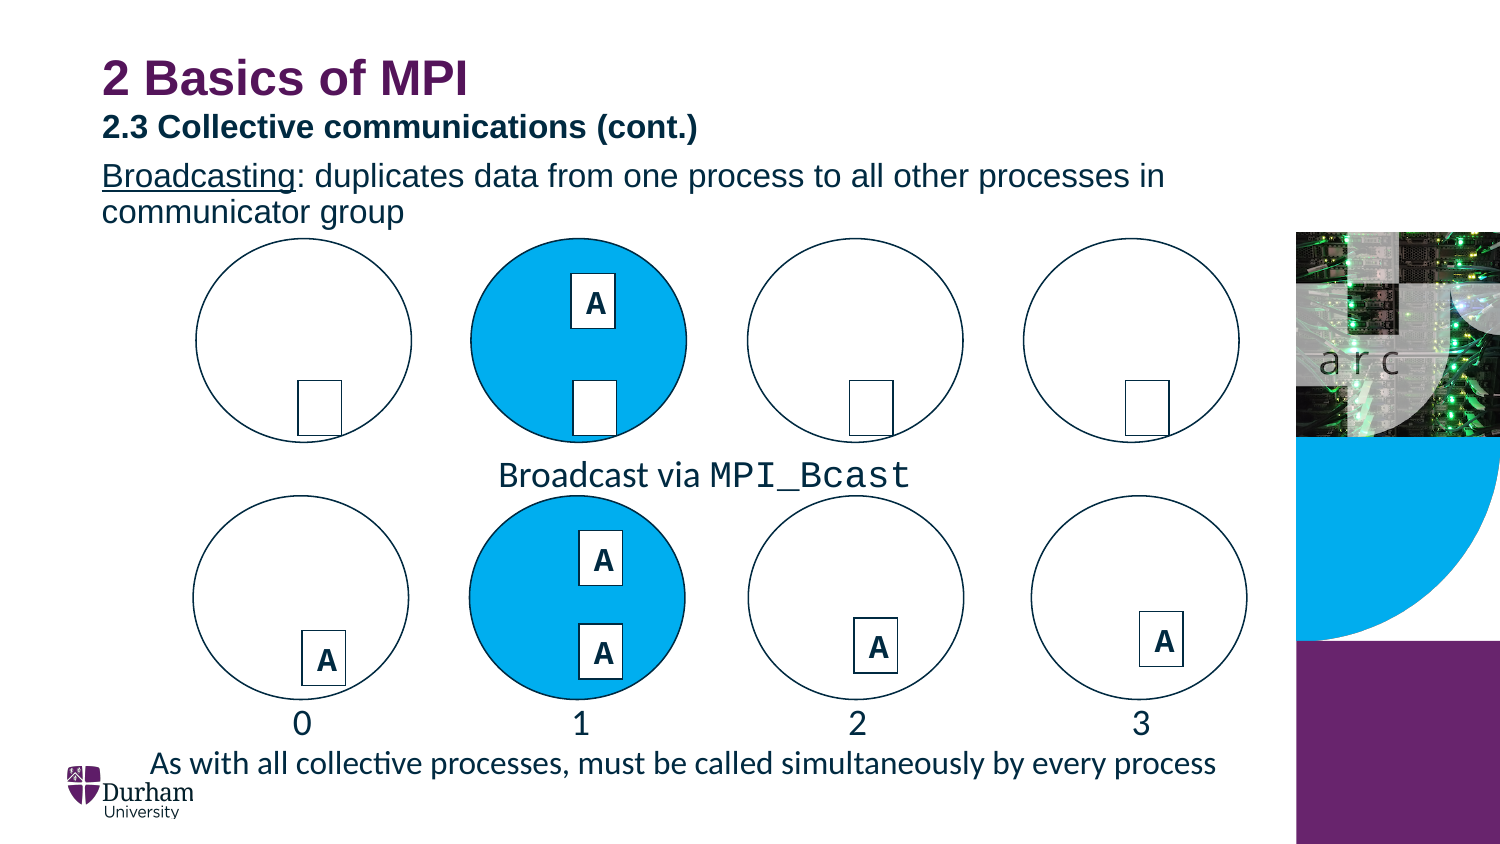

# 2 Basics of MPI 2.3 Collective communications (cont.)
Broadcasting: duplicates data from one process to all other processes in communicator group
A
Broadcast via MPI_Bcast
A
A
A
A
A
0
1
2
3
	As with all collective processes, must be called simultaneously by every process